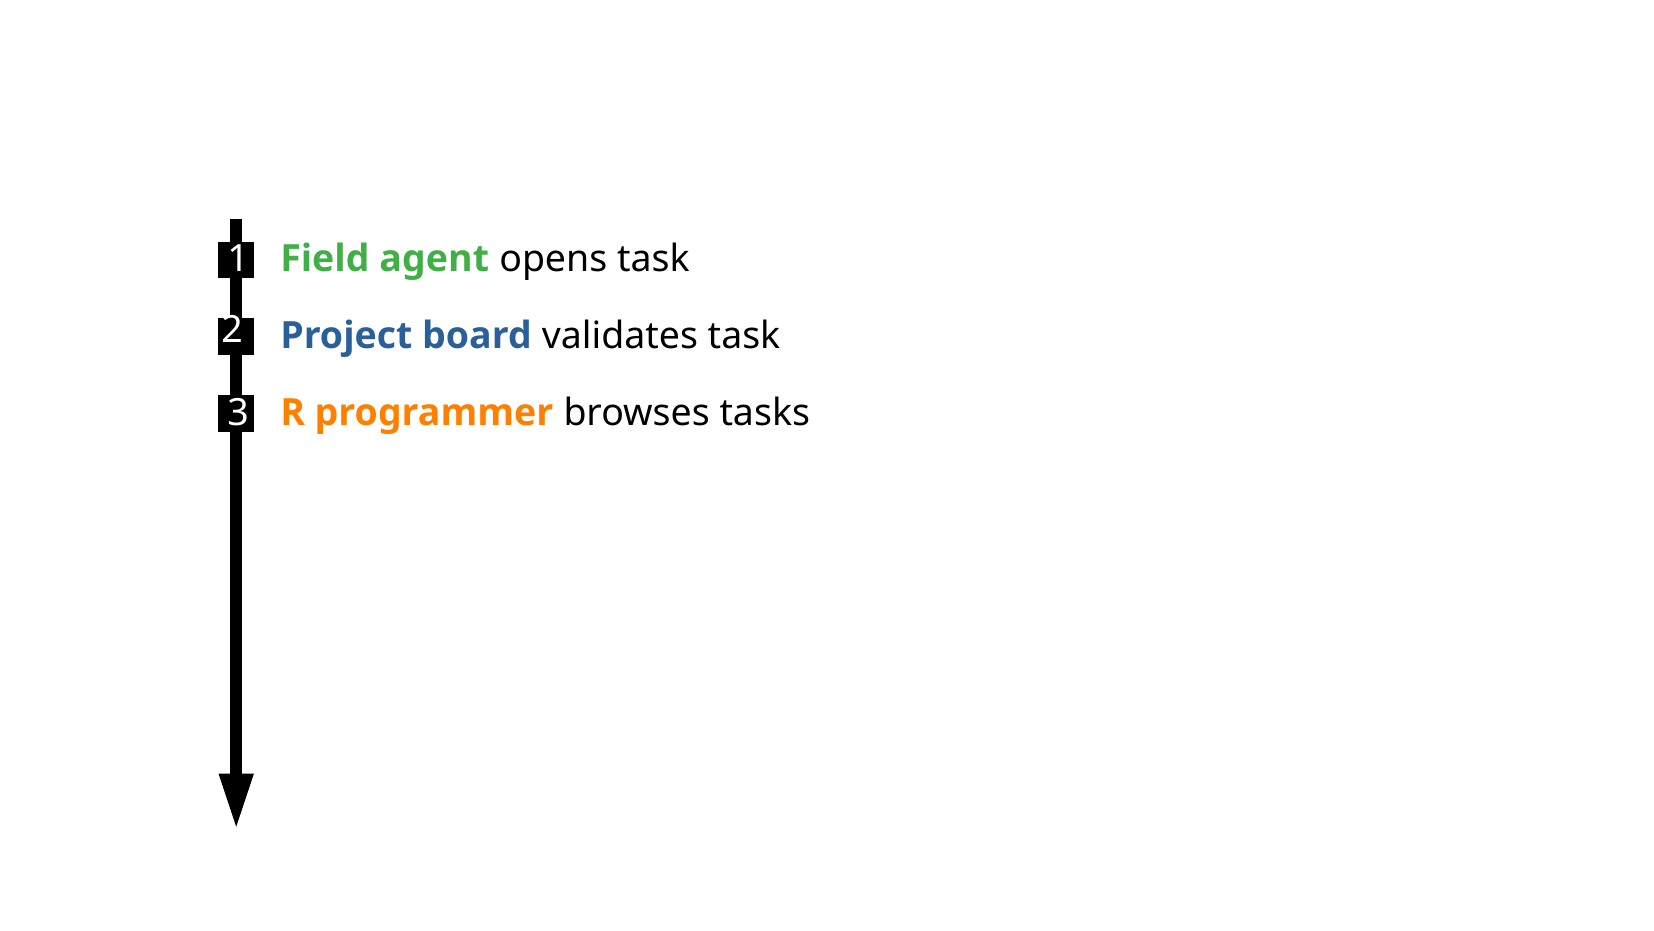

#
1
Field agent opens task
2
Project board validates task
3
R programmer browses tasks